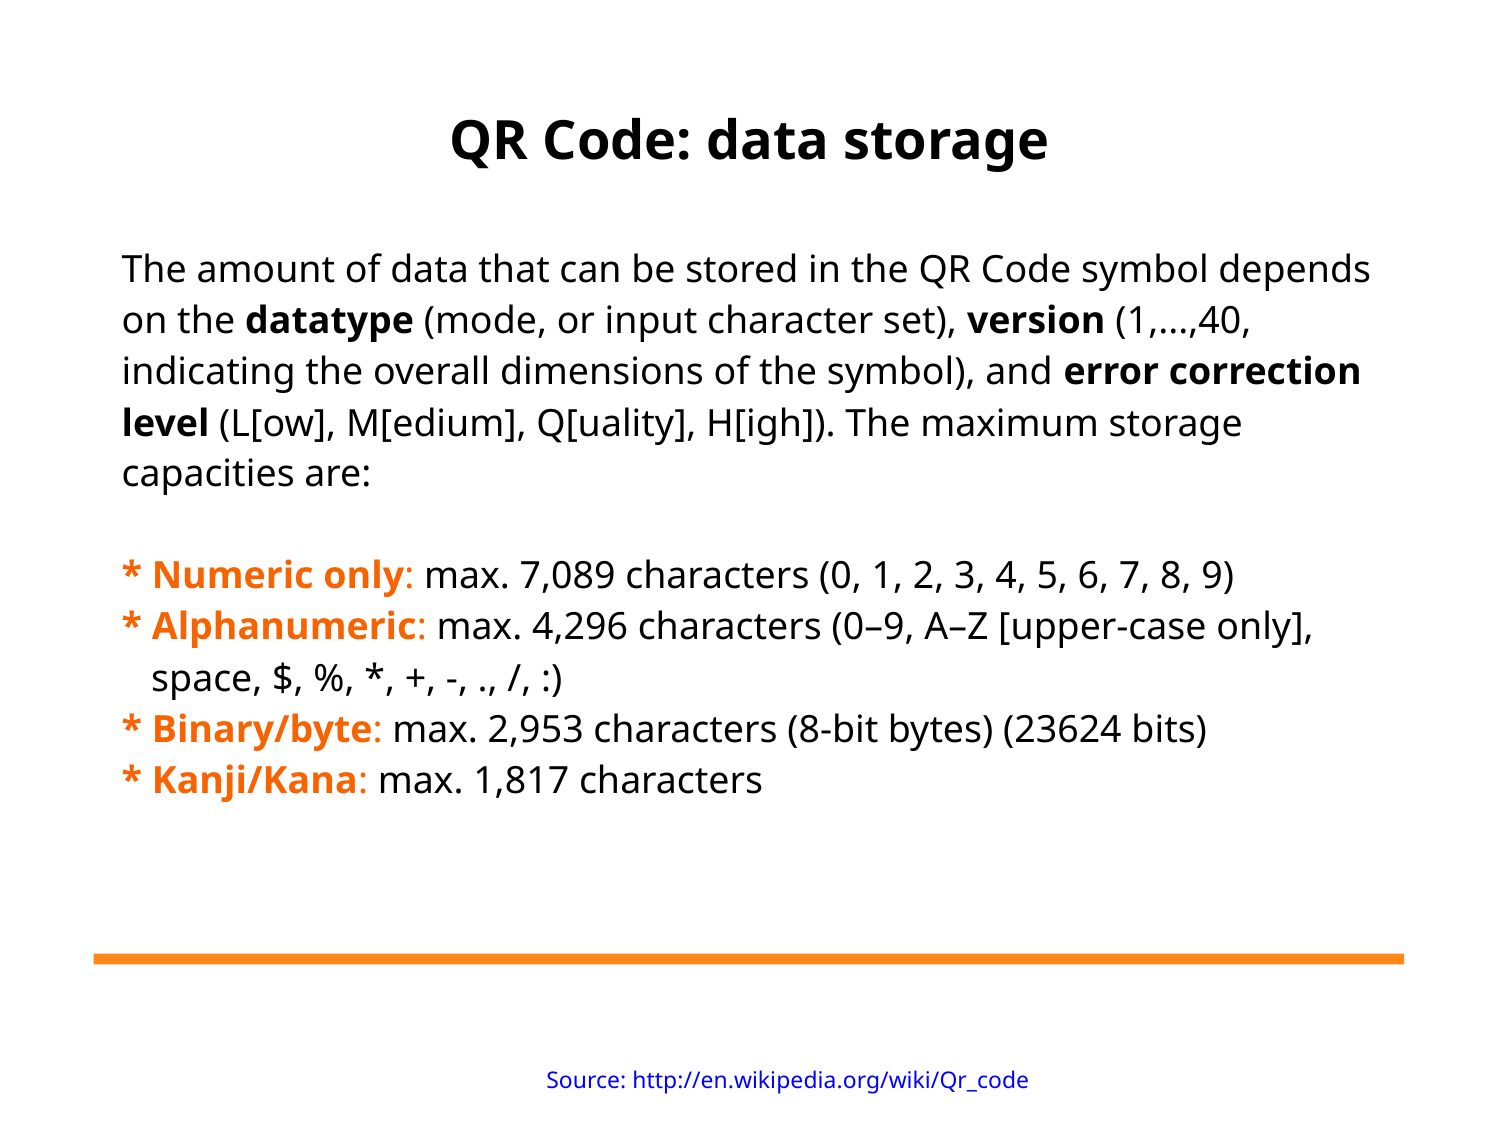

# QR Code: data storage
The amount of data that can be stored in the QR Code symbol depends on the datatype (mode, or input character set), version (1,...,40, indicating the overall dimensions of the symbol), and error correction level (L[ow], M[edium], Q[uality], H[igh]). The maximum storage capacities are:
* Numeric only: max. 7,089 characters (0, 1, 2, 3, 4, 5, 6, 7, 8, 9)
* Alphanumeric: max. 4,296 characters (0–9, A–Z [upper-case only], space, $, %, *, +, -, ., /, :)
* Binary/byte: max. 2,953 characters (8-bit bytes) (23624 bits)
* Kanji/Kana: max. 1,817 characters
Source: http://en.wikipedia.org/wiki/Qr_code